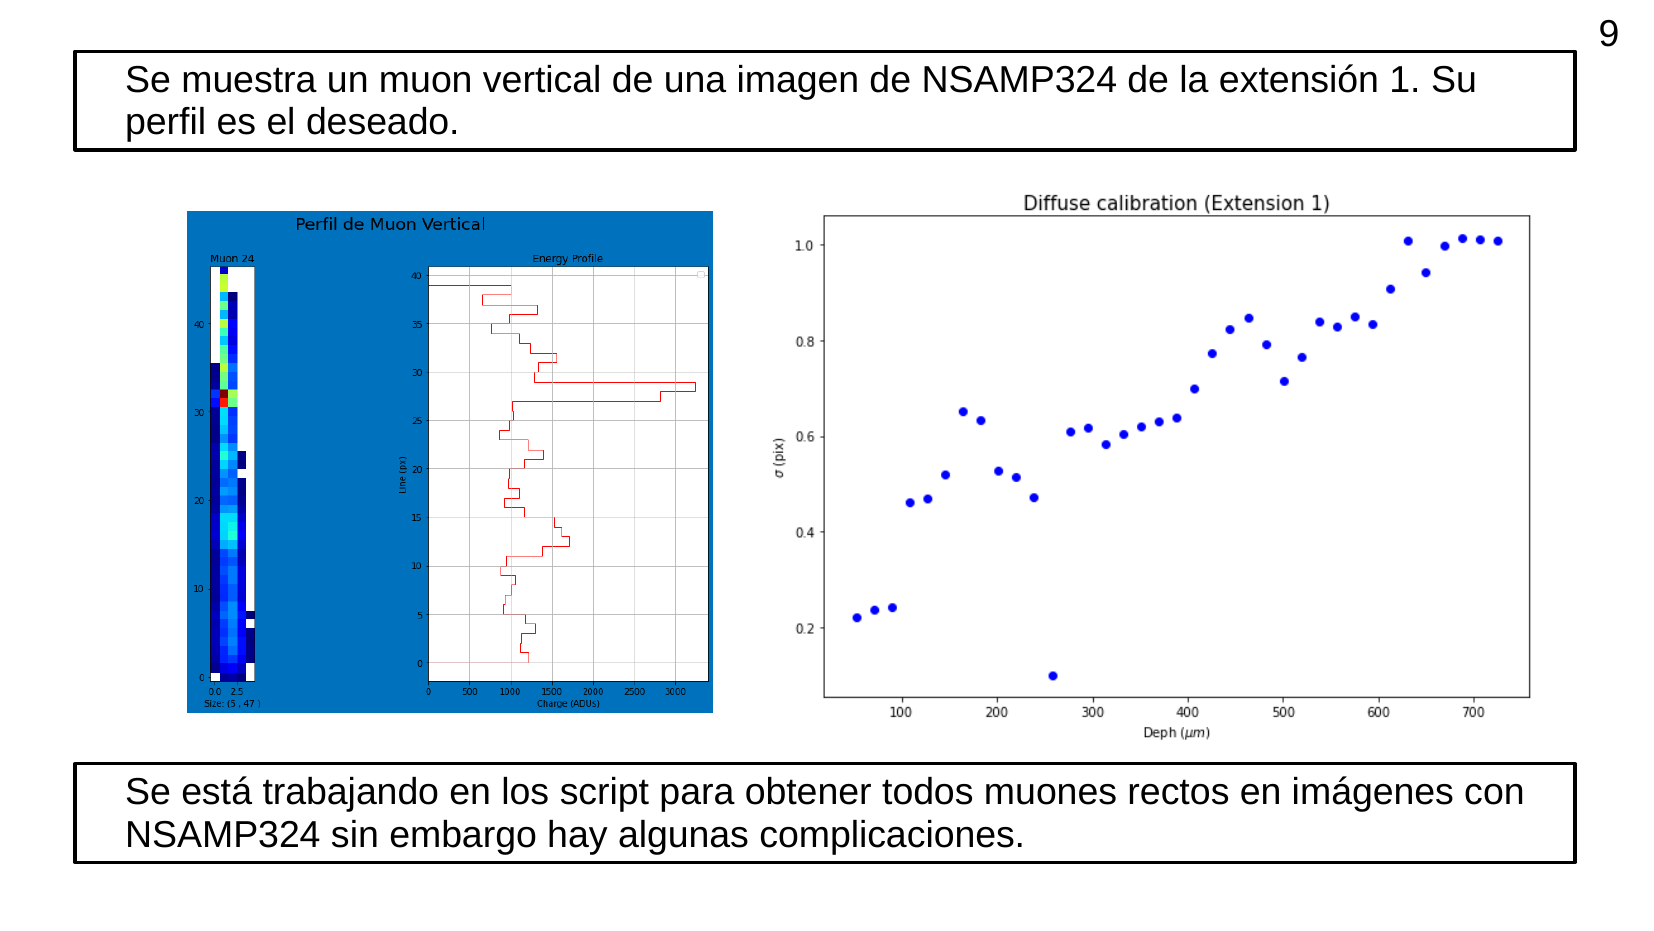

Se muestra un muon vertical de una imagen de NSAMP324 de la extensión 1. Su perfil es el deseado.
Se está trabajando en los script para obtener todos muones rectos en imágenes con NSAMP324 sin embargo hay algunas complicaciones.